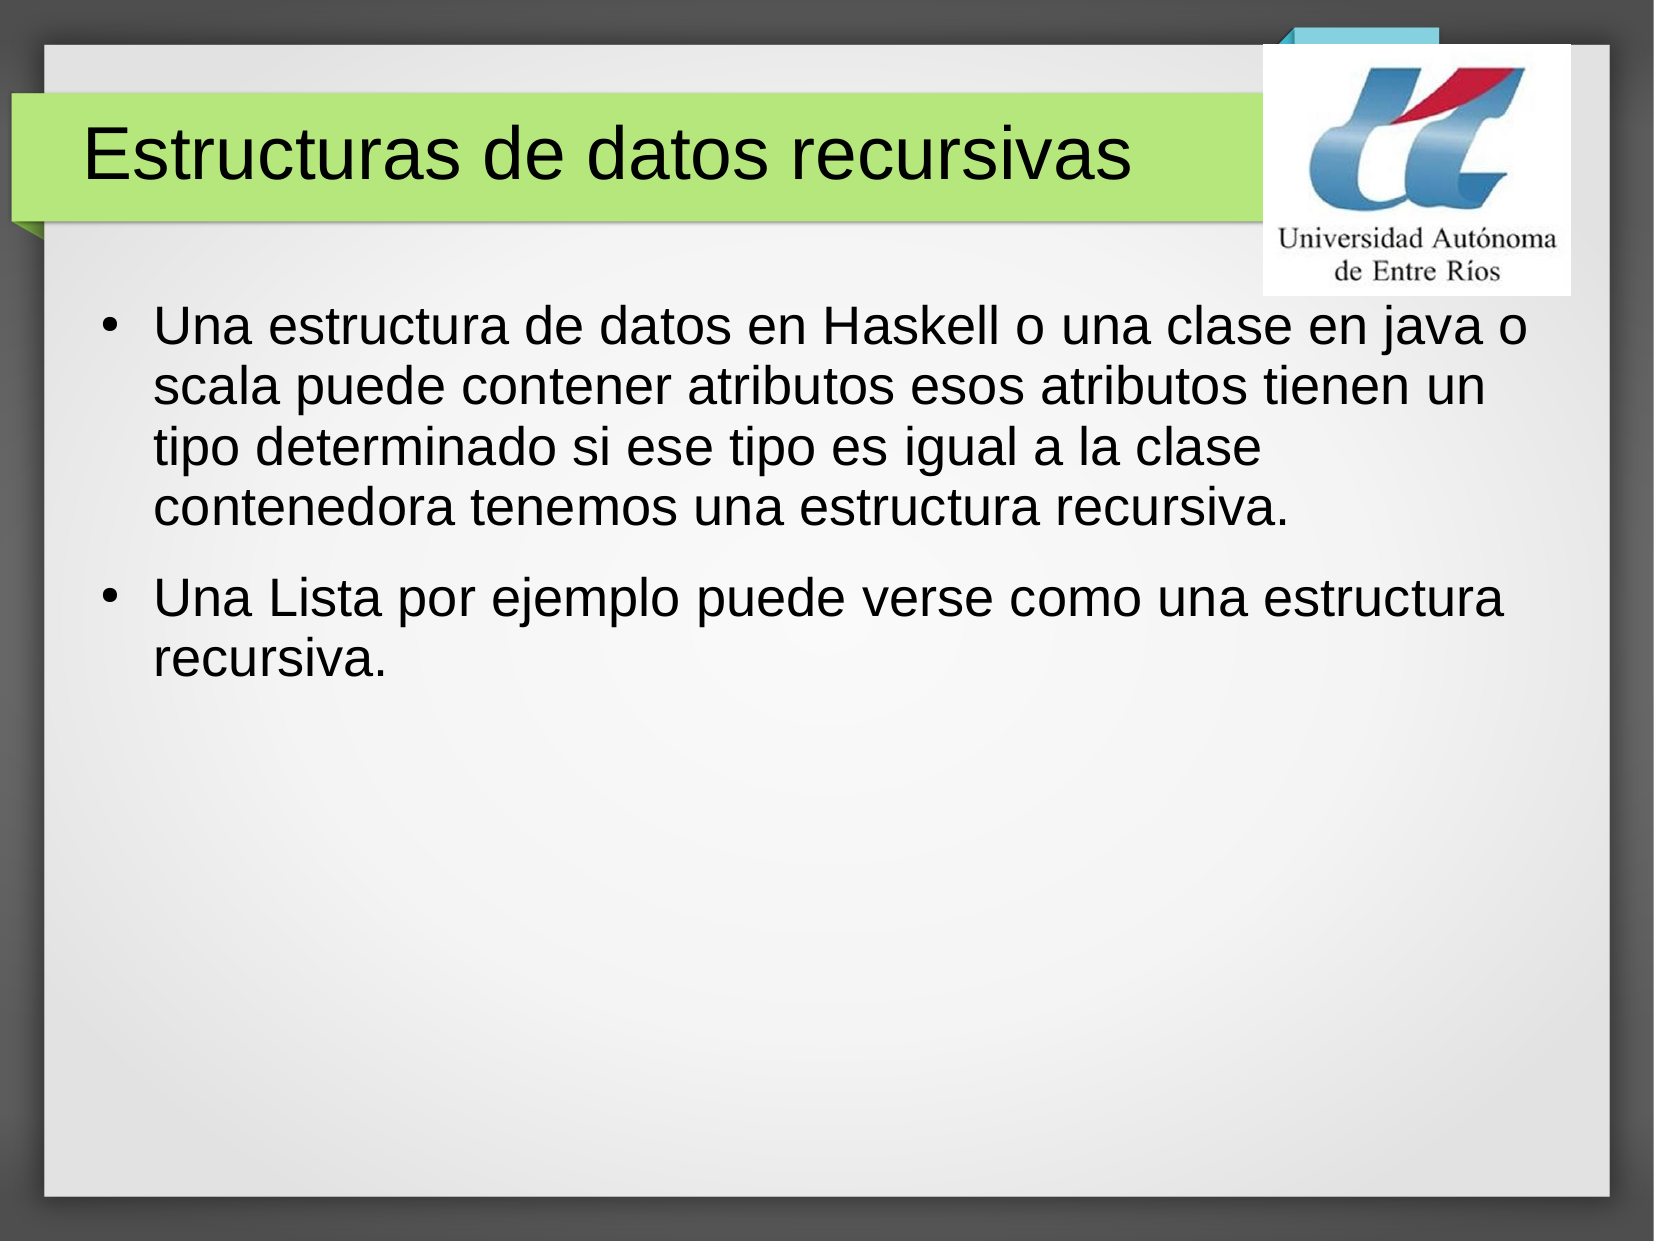

# Estructuras de datos recursivas
Una estructura de datos en Haskell o una clase en java o scala puede contener atributos esos atributos tienen un tipo determinado si ese tipo es igual a la clase contenedora tenemos una estructura recursiva.
Una Lista por ejemplo puede verse como una estructura recursiva.